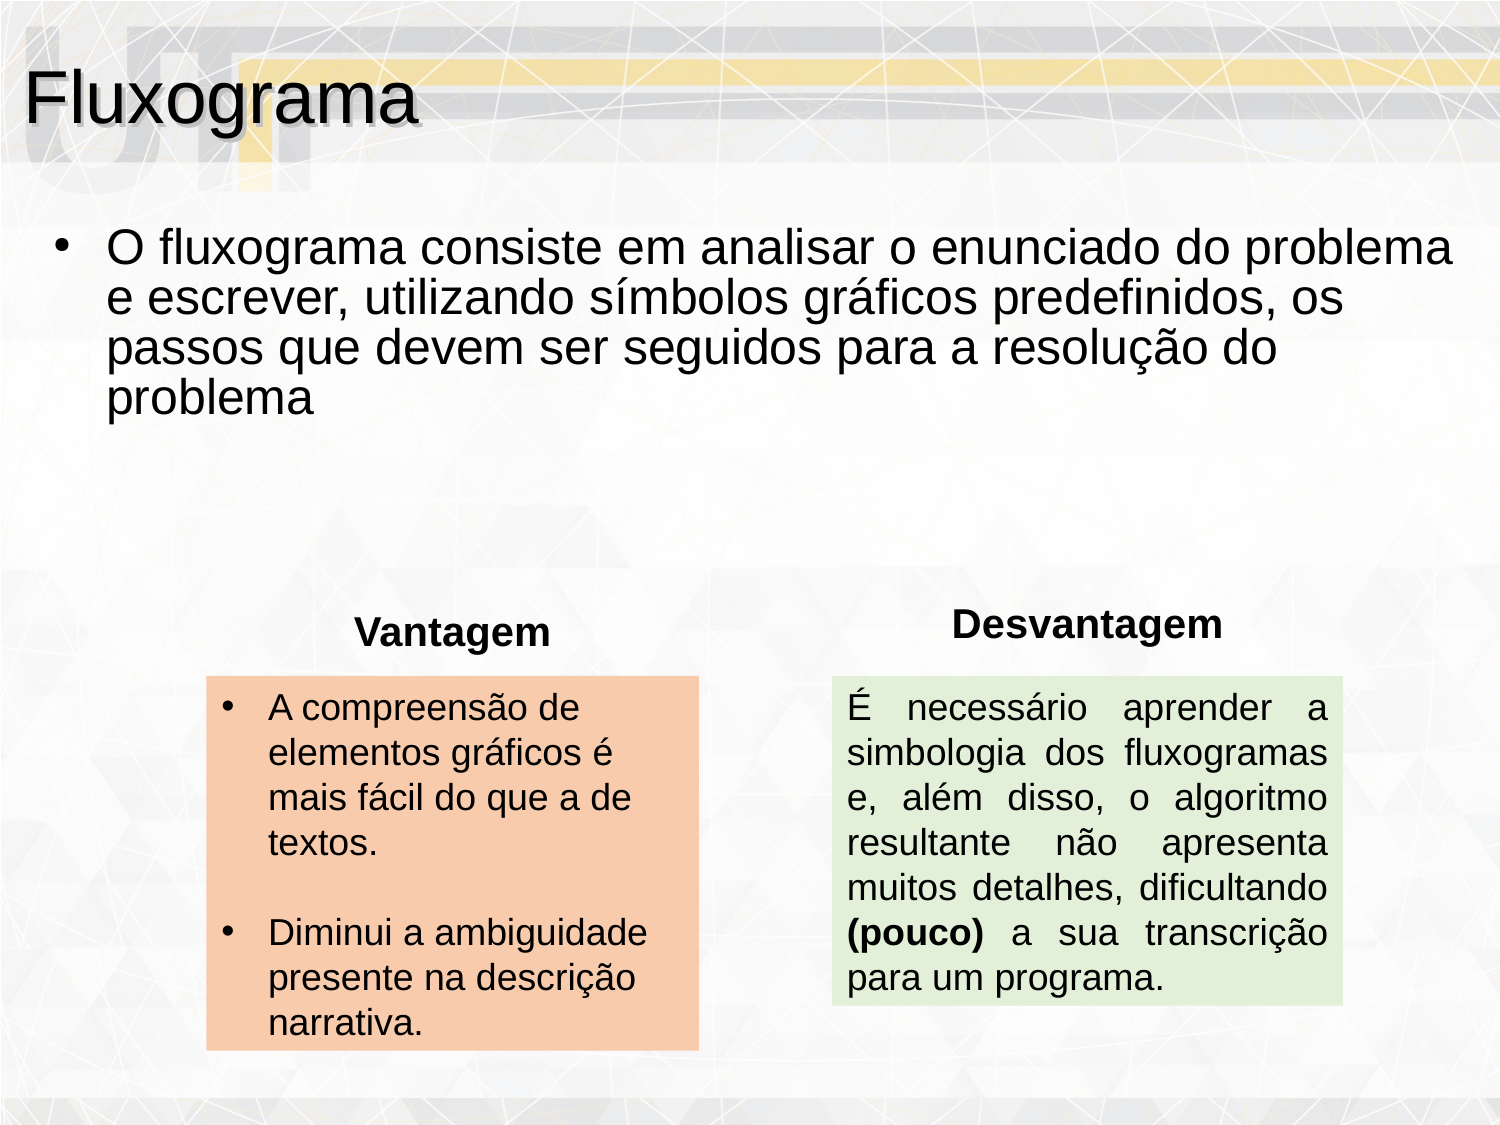

# Fluxograma
O fluxograma consiste em analisar o enunciado do problema e escrever, utilizando símbolos gráficos predefinidos, os passos que devem ser seguidos para a resolução do problema
Desvantagem
Vantagem
A compreensão de elementos gráficos é mais fácil do que a de textos.
Diminui a ambiguidade presente na descrição narrativa.
É necessário aprender a simbologia dos fluxogramas e, além disso, o algoritmo resultante não apresenta muitos detalhes, dificultando (pouco) a sua transcrição para um programa.